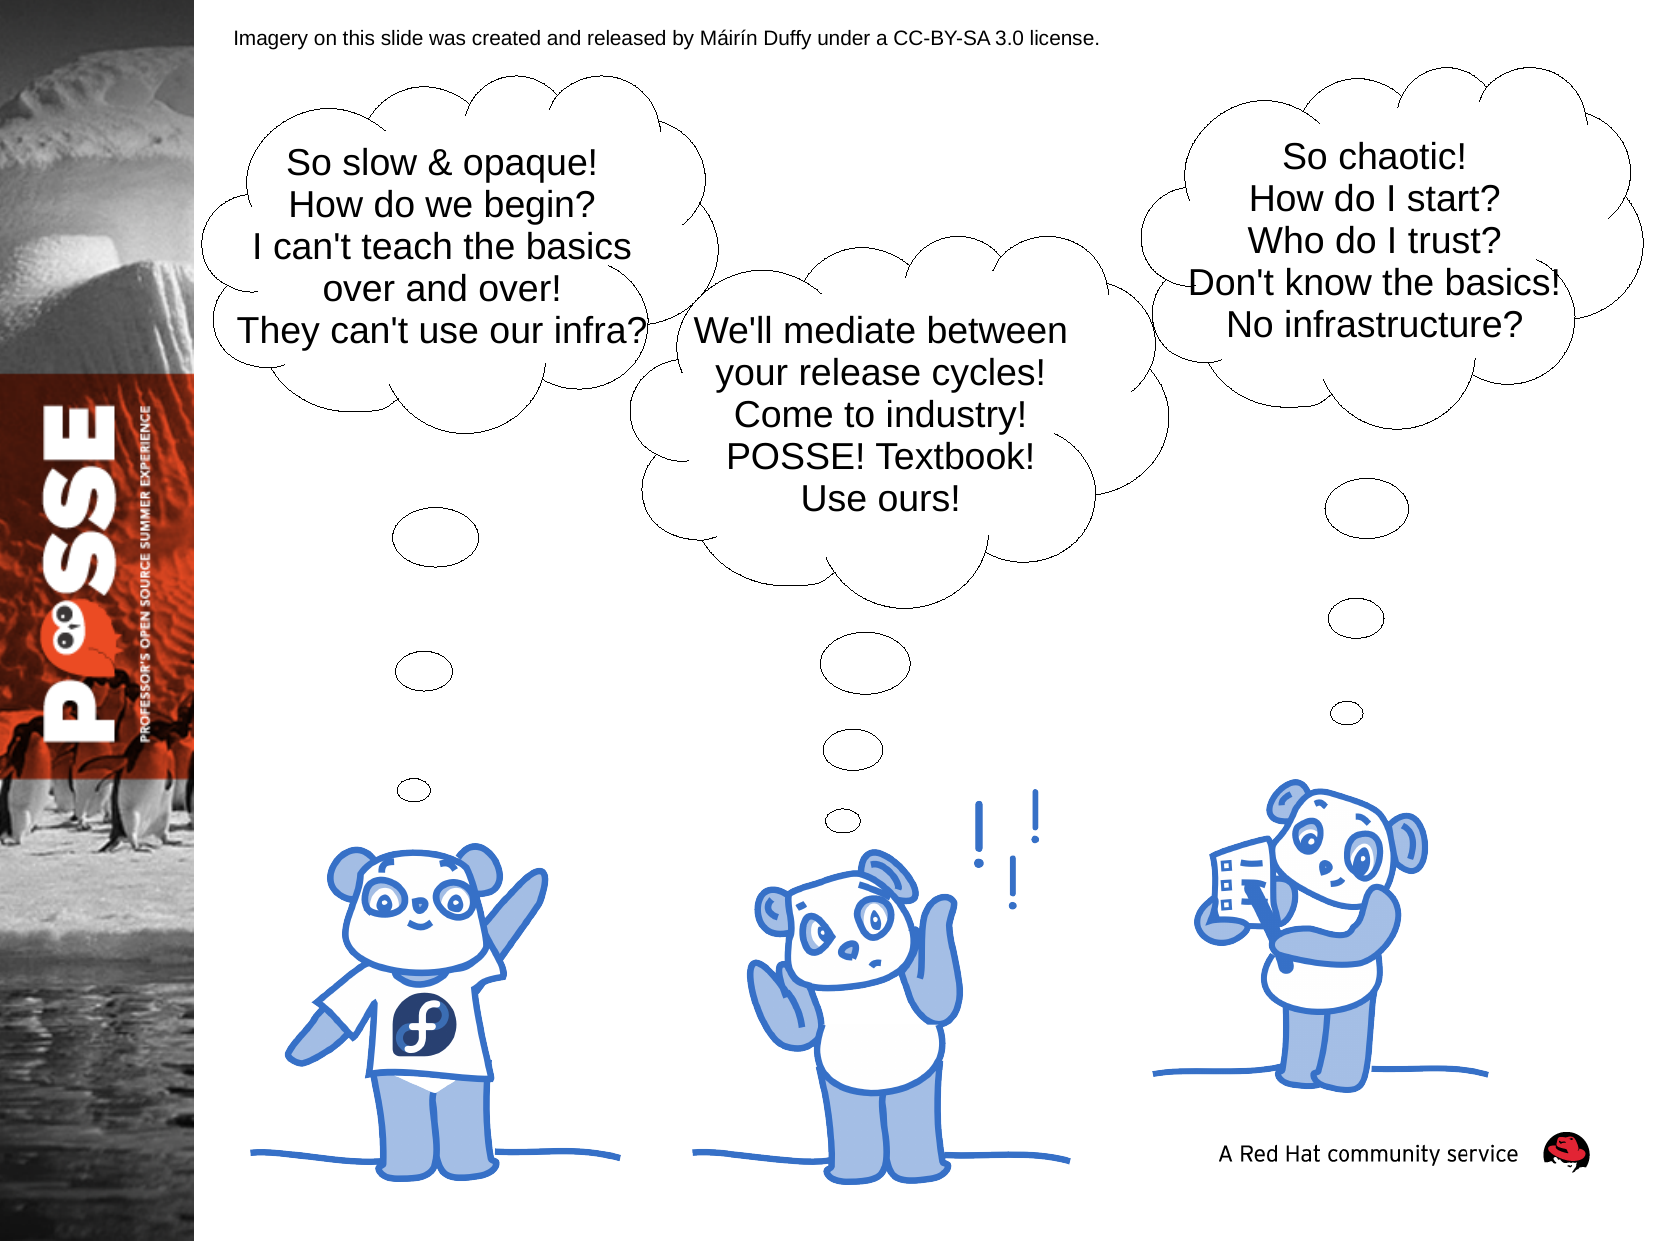

Imagery on this slide was created and released by Máirín Duffy under a CC-BY-SA 3.0 license.
So chaotic!
How do I start?
Who do I trust?
Don't know the basics!
No infrastructure?
So slow & opaque!
How do we begin?
I can't teach the basics
over and over!
They can't use our infra?
We'll mediate between
your release cycles!
Come to industry!
POSSE! Textbook!
Use ours!